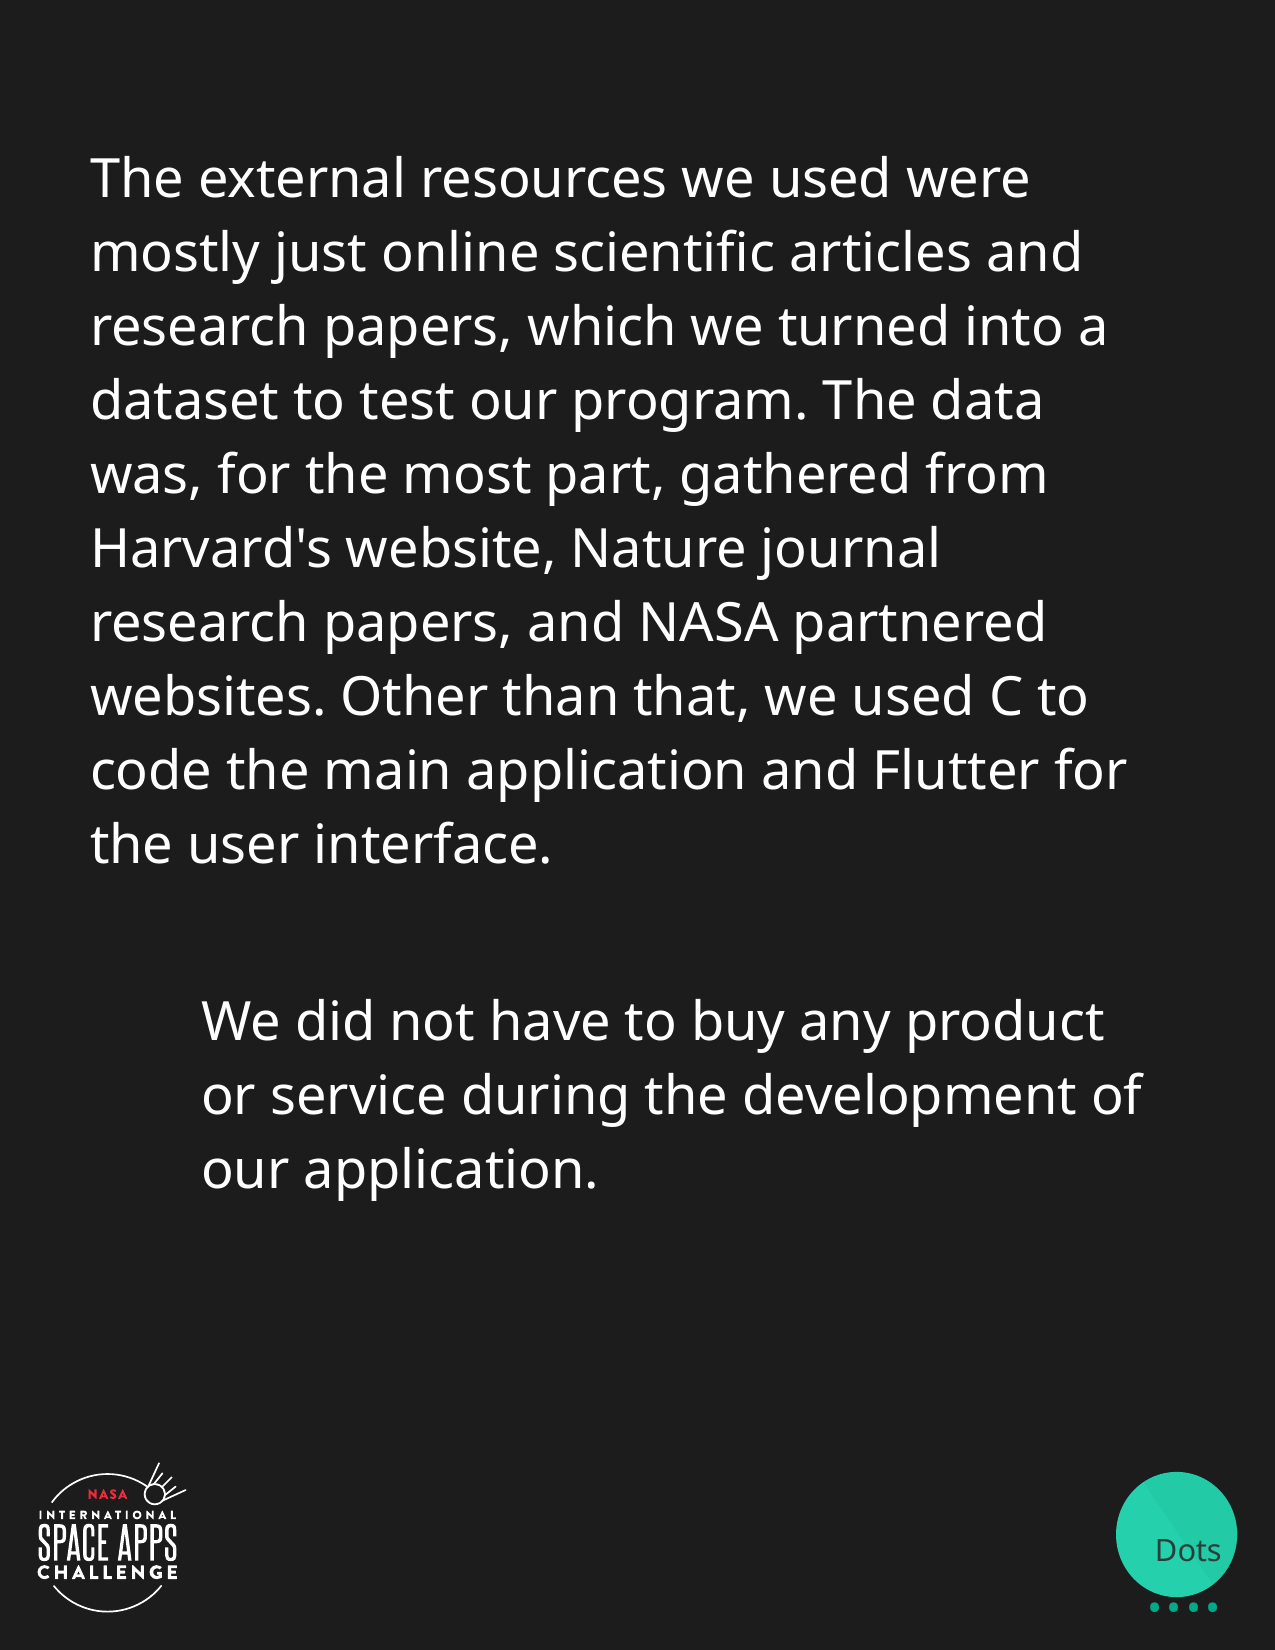

The external resources we used were mostly just online scientific articles and research papers, which we turned into a dataset to test our program. The data was, for the most part, gathered from Harvard's website, Nature journal research papers, and NASA partnered websites. Other than that, we used C to code the main application and Flutter for the user interface.
We did not have to buy any product or service during the development of our application.